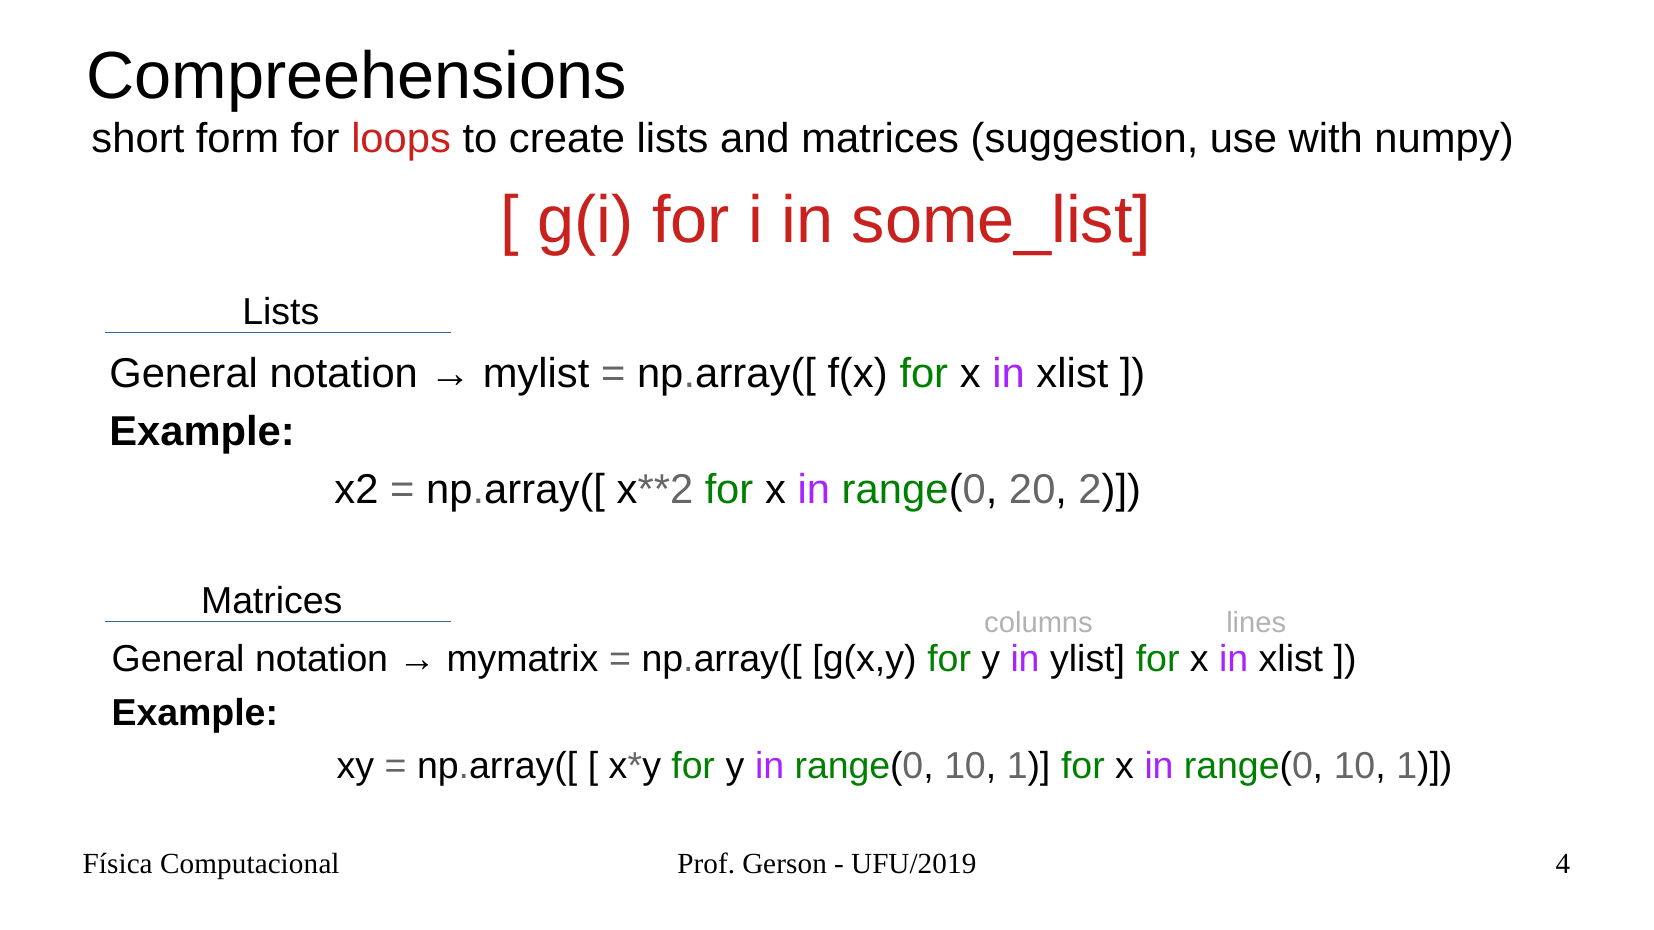

Compreehensions
short form for loops to create lists and matrices (suggestion, use with numpy)
[ g(i) for i in some_list]
Lists
General notation → mylist = np.array([ f(x) for x in xlist ])
Example:
			x2 = np.array([ x**2 for x in range(0, 20, 2)])
Matrices
columns
lines
General notation → mymatrix = np.array([ [g(x,y) for y in ylist] for x in xlist ])
Example:
			xy = np.array([ [ x*y for y in range(0, 10, 1)] for x in range(0, 10, 1)])
Física Computacional
Prof. Gerson - UFU/2019
4